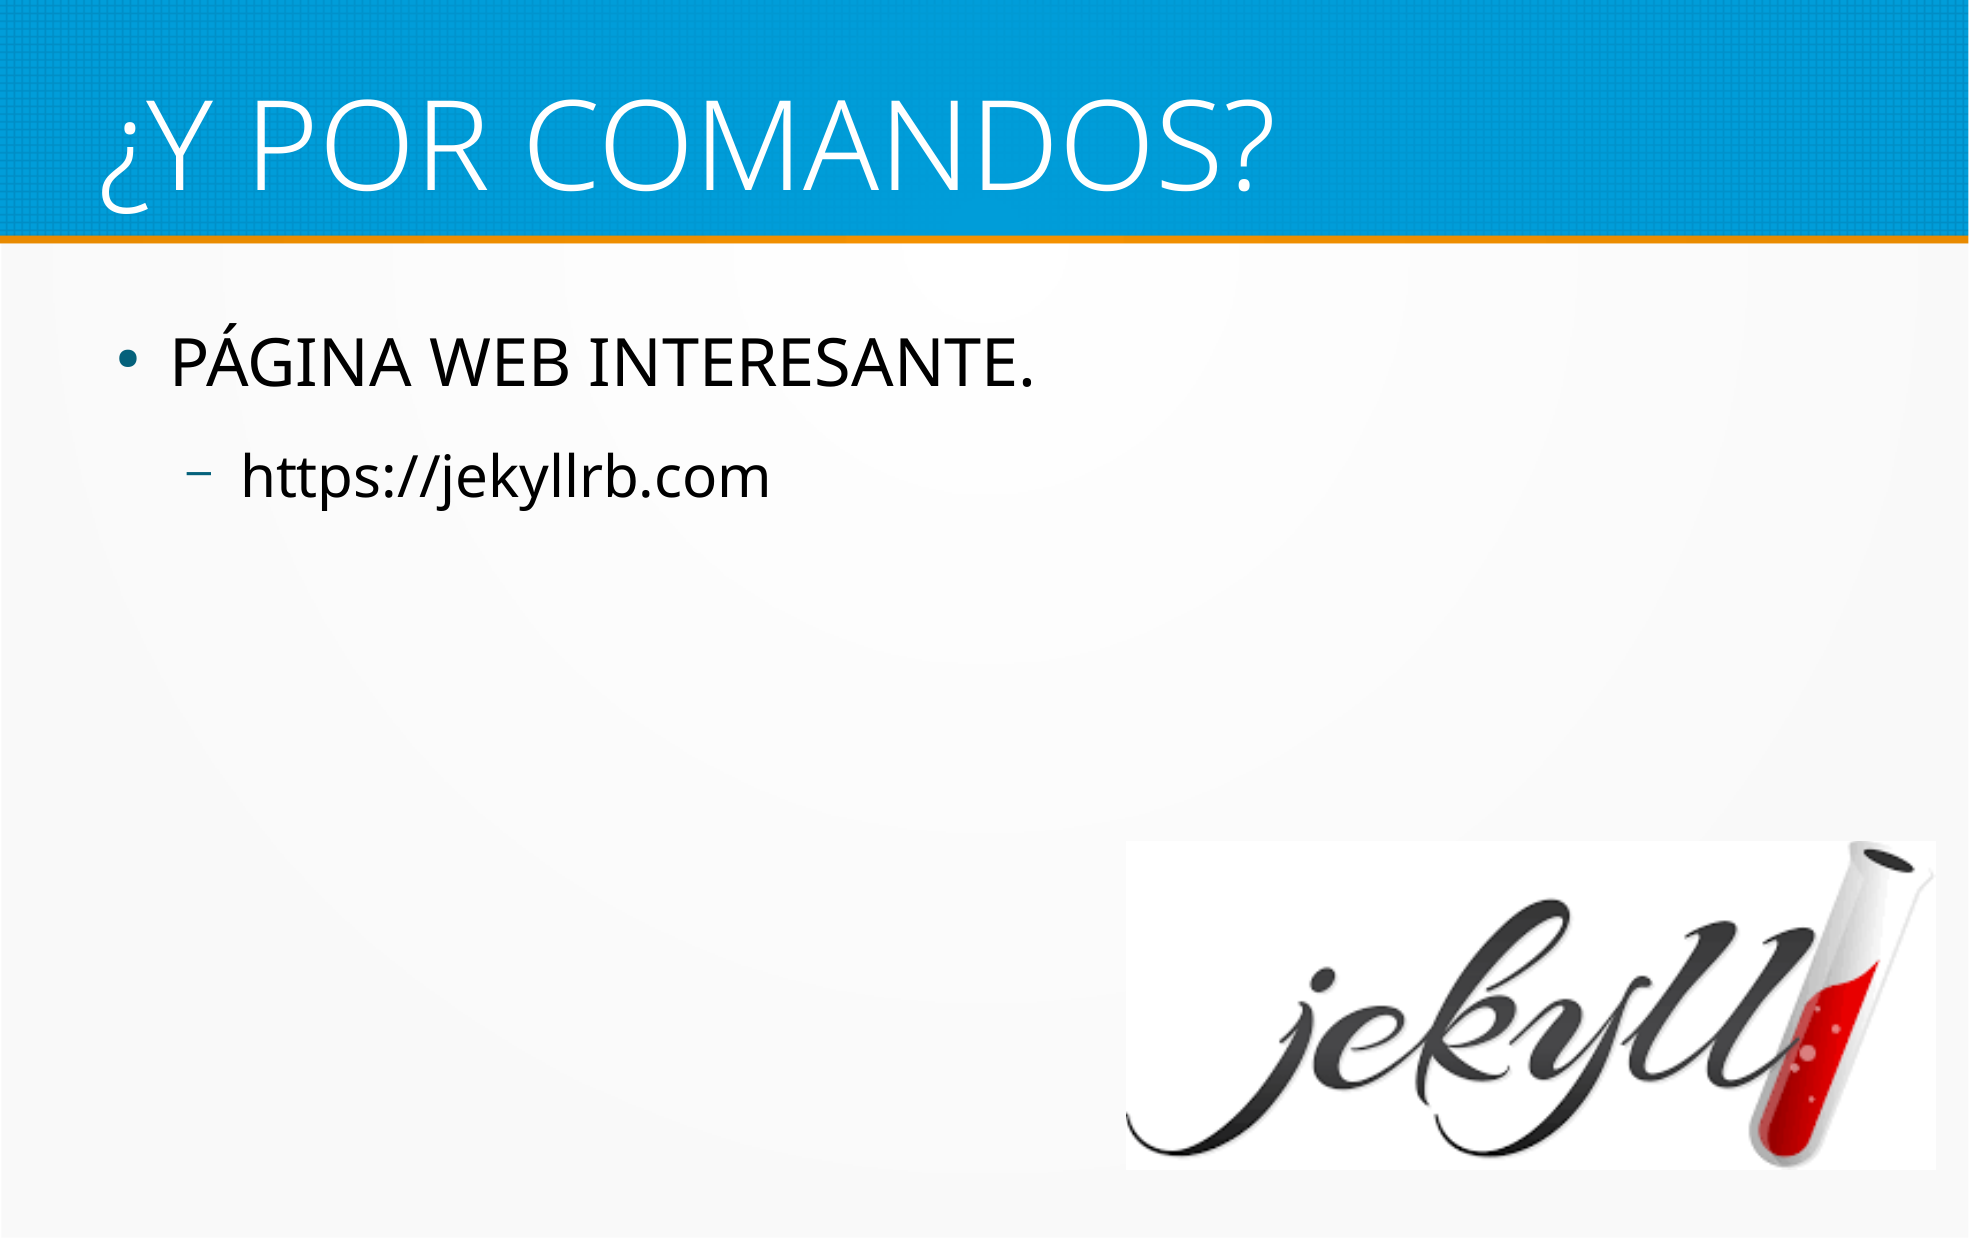

# ¿Y POR COMANDOS?
PÁGINA WEB INTERESANTE.
https://jekyllrb.com